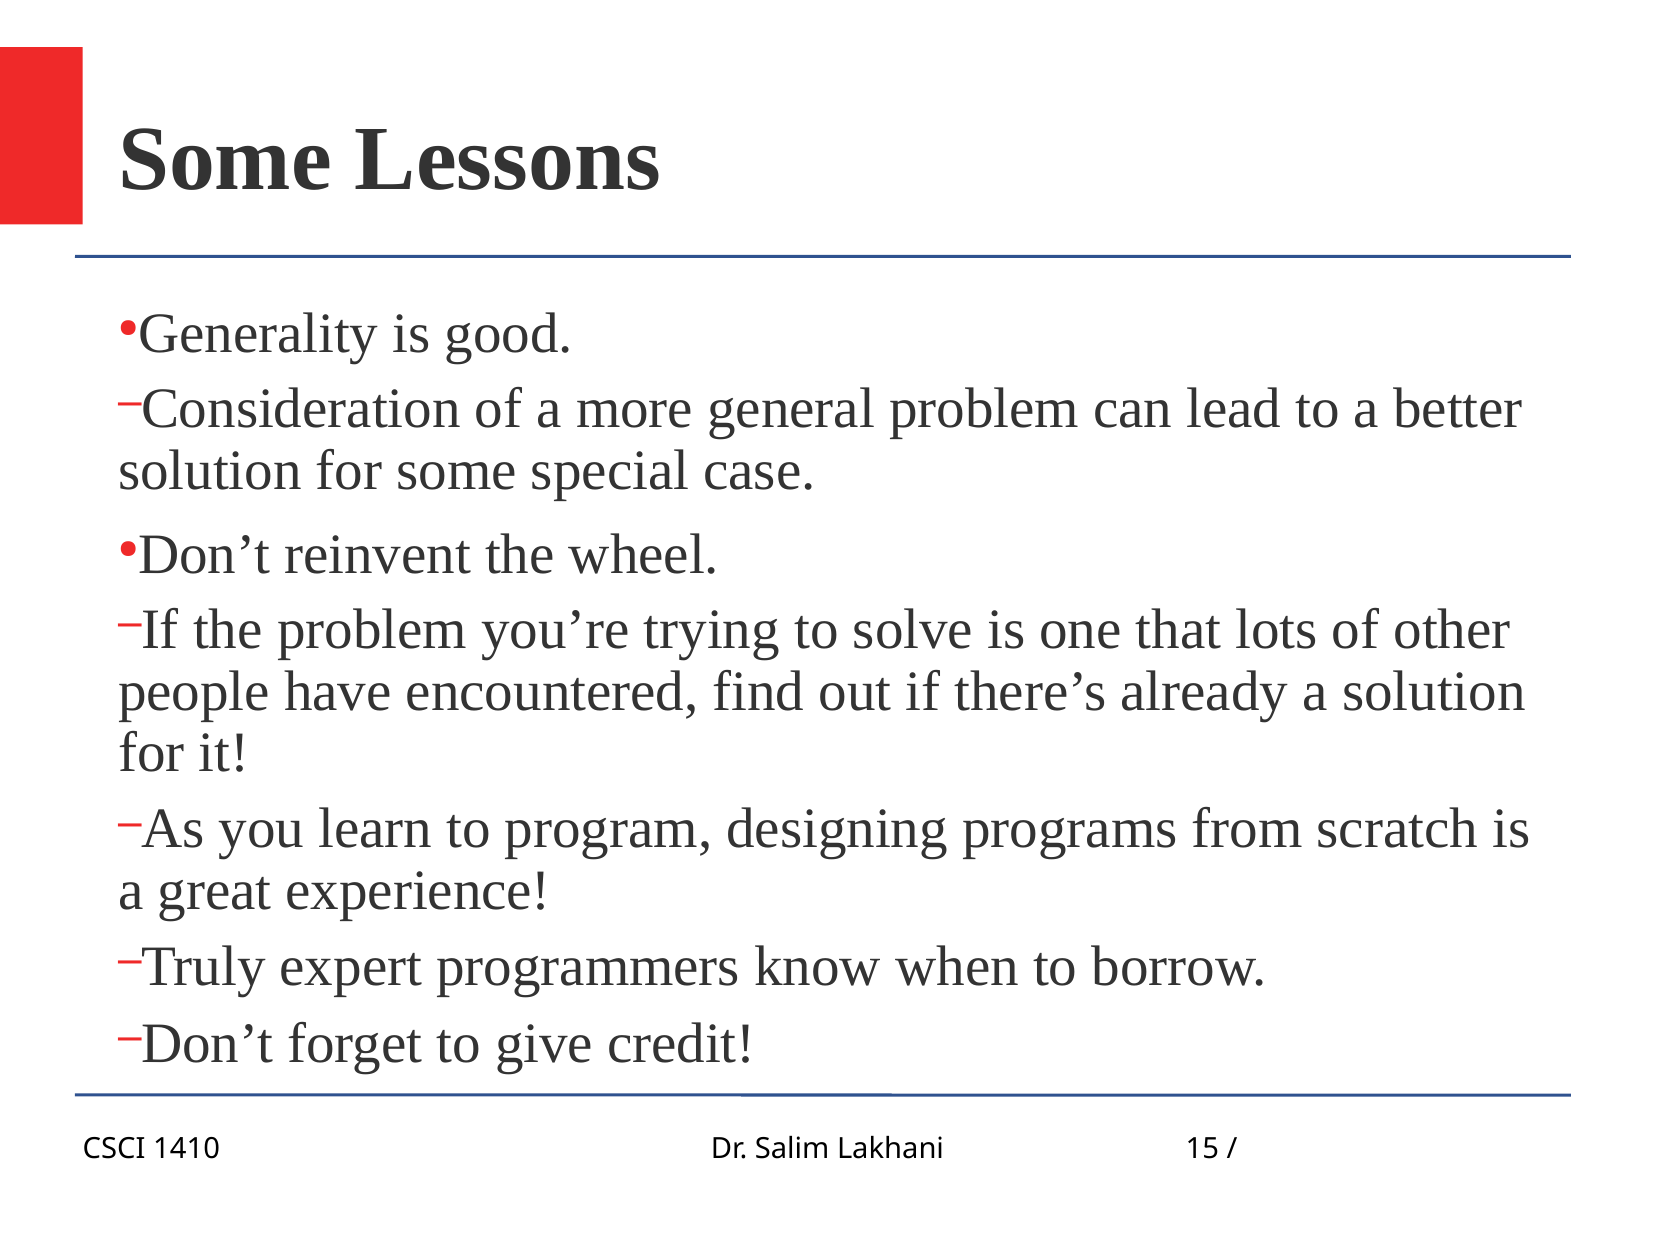

# Some Lessons
Generality is good.
Consideration of a more general problem can lead to a better solution for some special case.
Don’t reinvent the wheel.
If the problem you’re trying to solve is one that lots of other people have encountered, find out if there’s already a solution for it!
As you learn to program, designing programs from scratch is a great experience!
Truly expert programmers know when to borrow.
Don’t forget to give credit!
CSCI 1410
Dr. Salim Lakhani